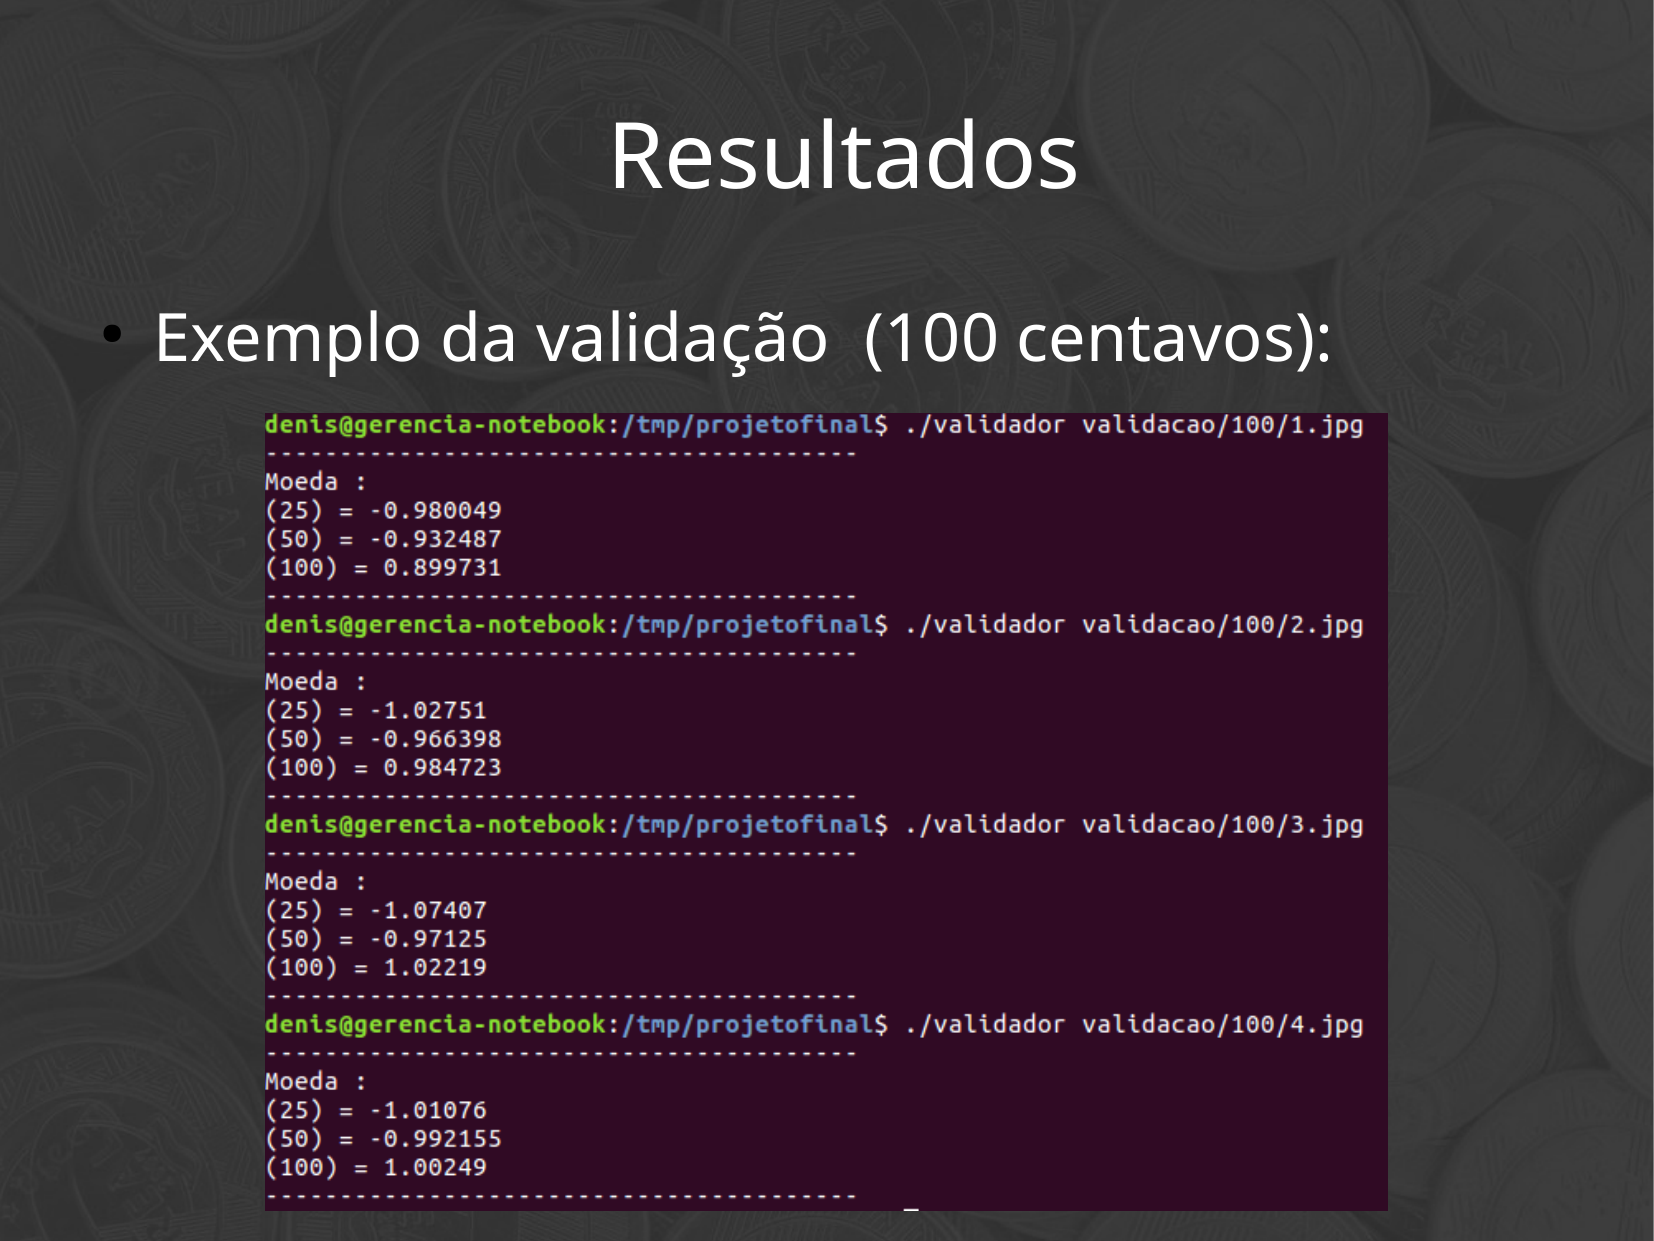

# Resultados
Exemplo da validação (100 centavos):